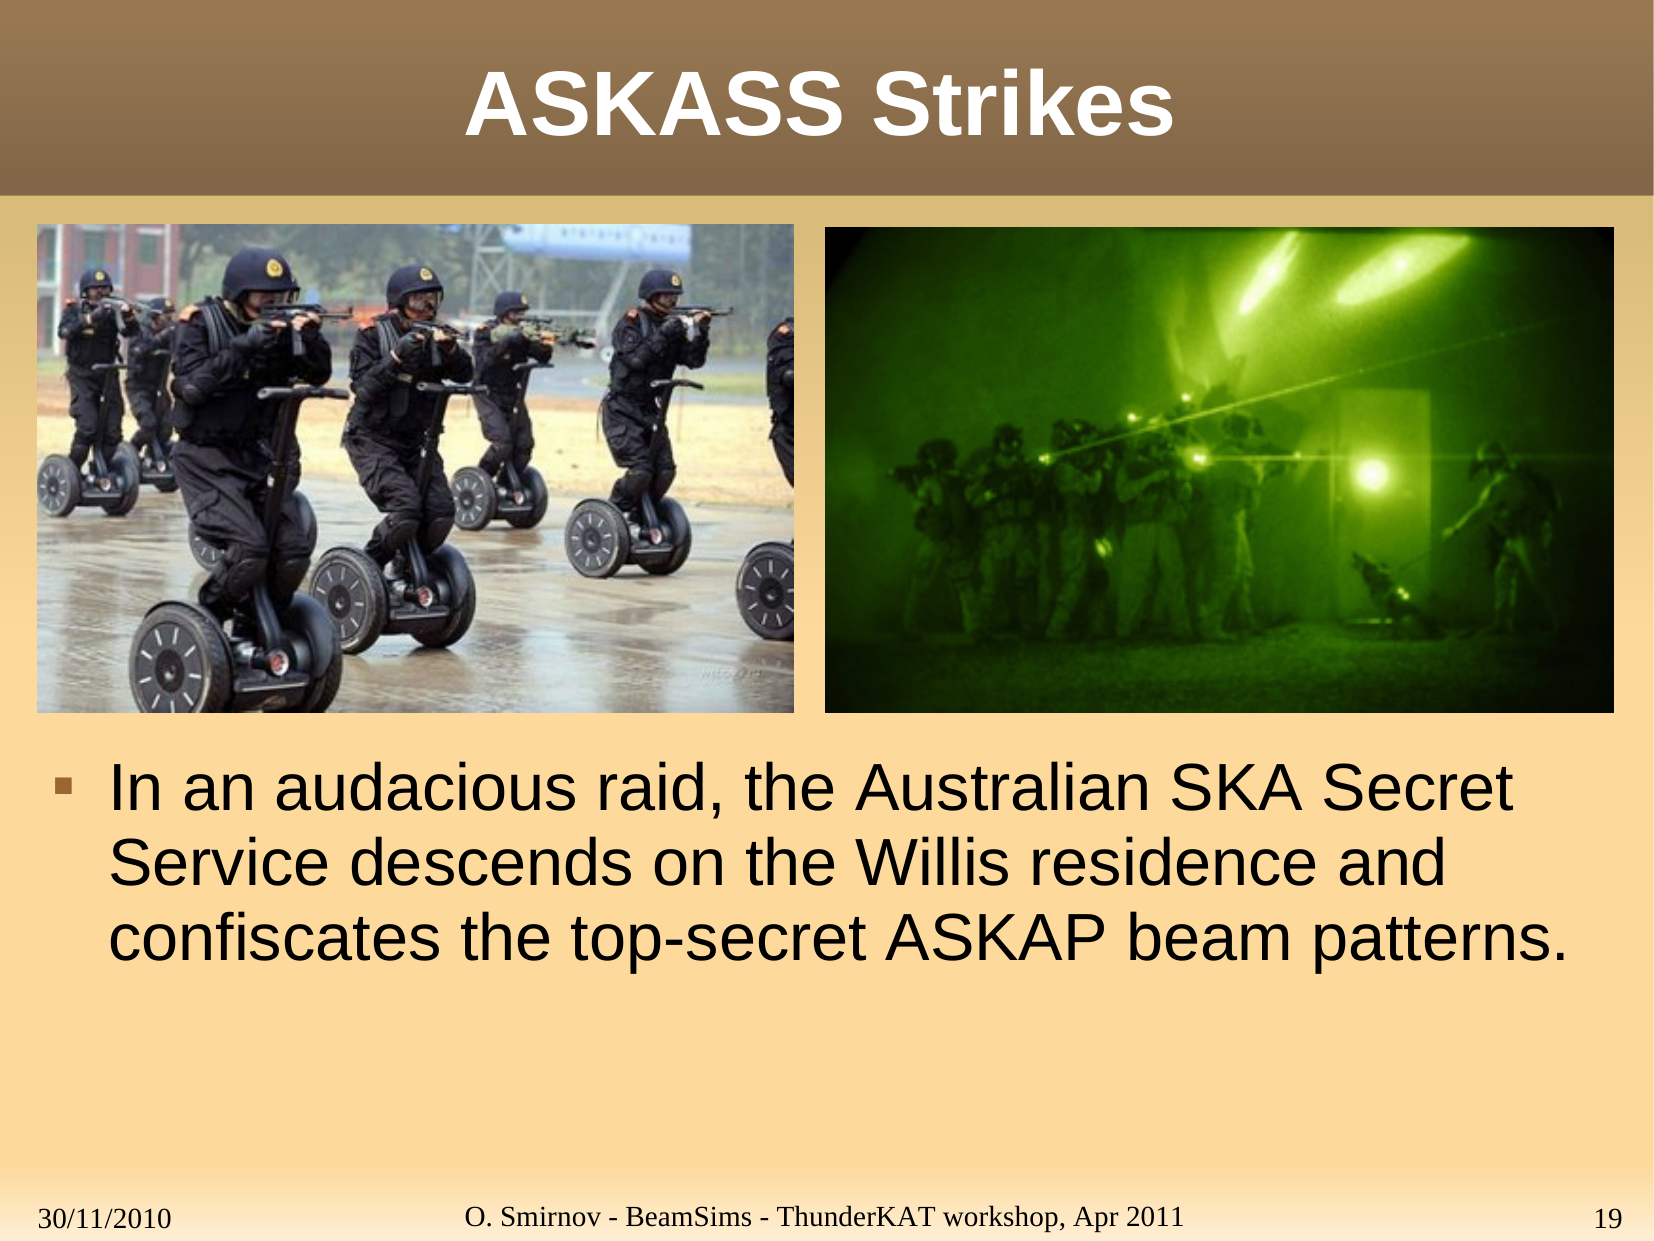

# ASKASS Strikes
In an audacious raid, the Australian SKA Secret Service descends on the Willis residence and confiscates the top-secret ASKAP beam patterns.
O. Smirnov - BeamSims - ThunderKAT workshop, Apr 2011
30/11/2010
19